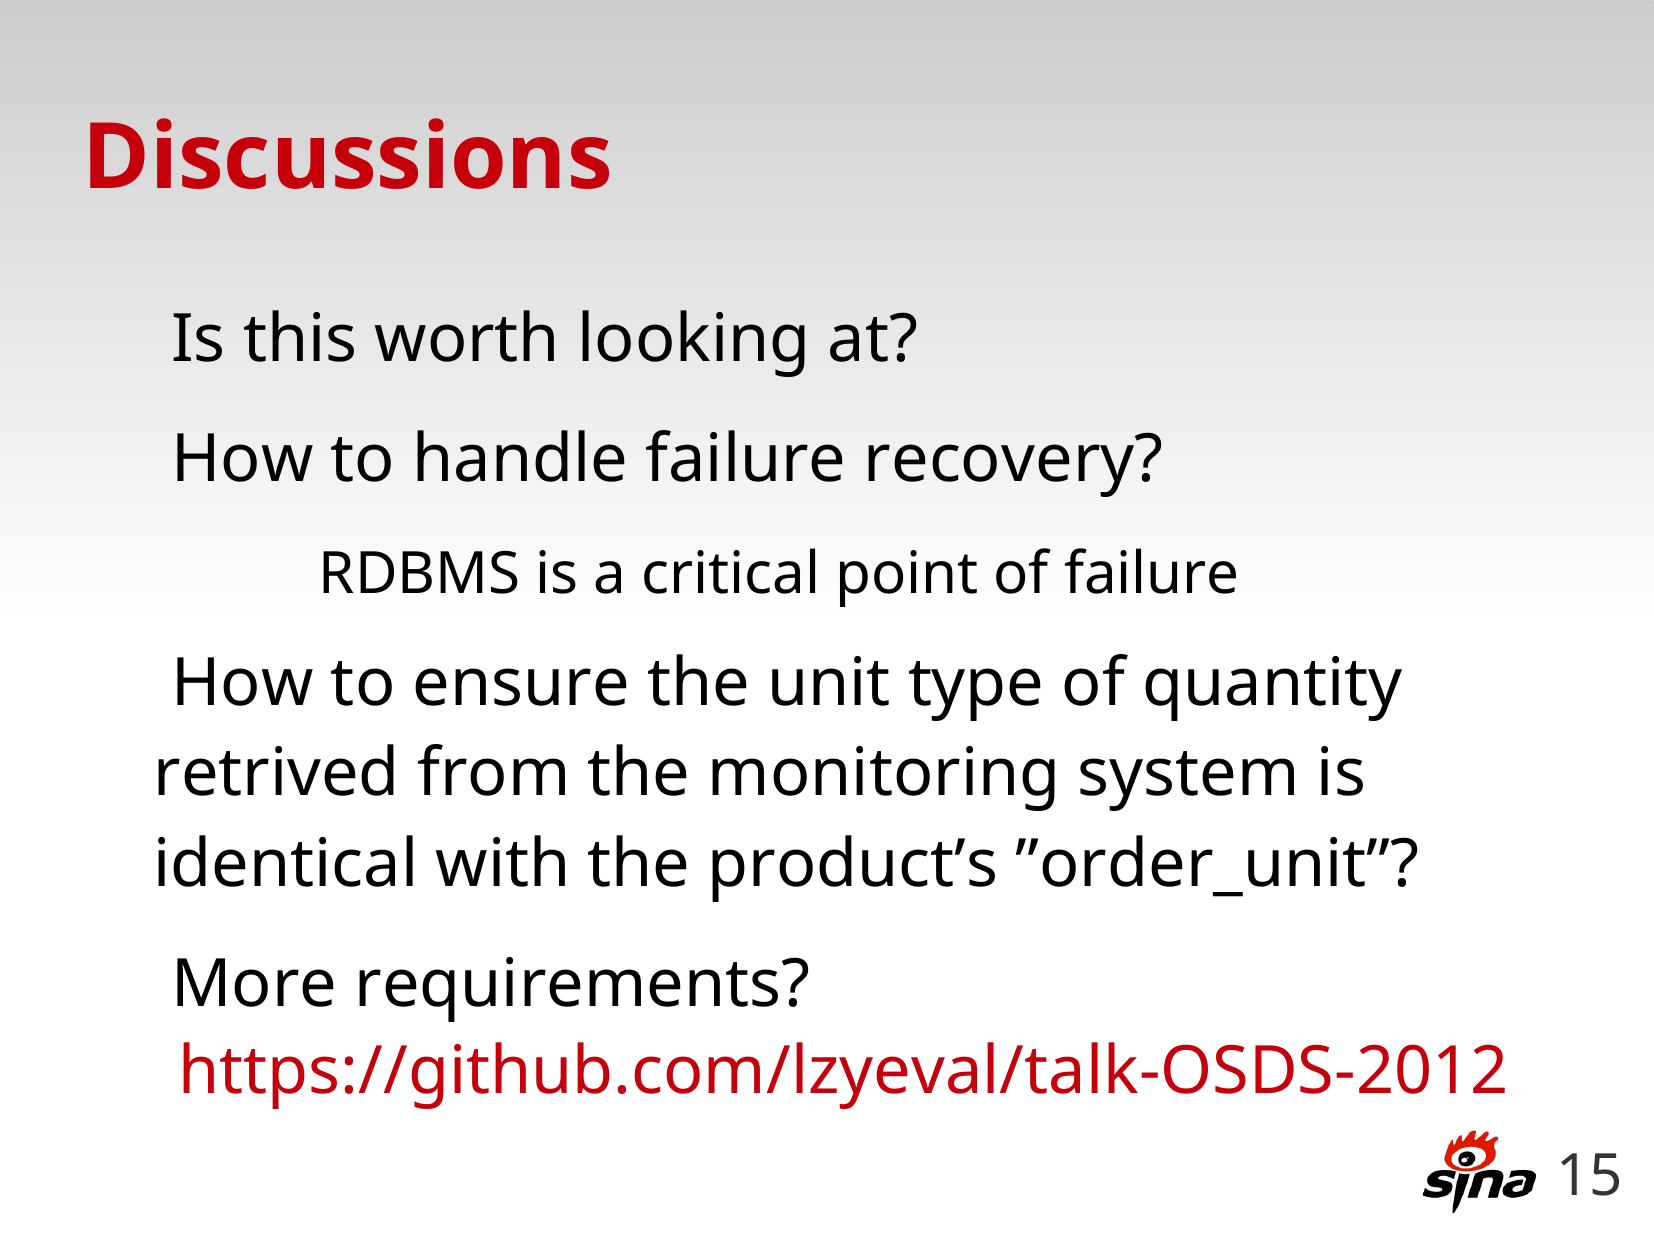

# Discussions
Is this worth looking at?
How to handle failure recovery?
RDBMS is a critical point of failure
How to ensure the unit type of quantity retrived from the monitoring system is identical with the product’s ”order_unit”?
More requirements?
https://github.com/lzyeval/talk-OSDS-2012
15